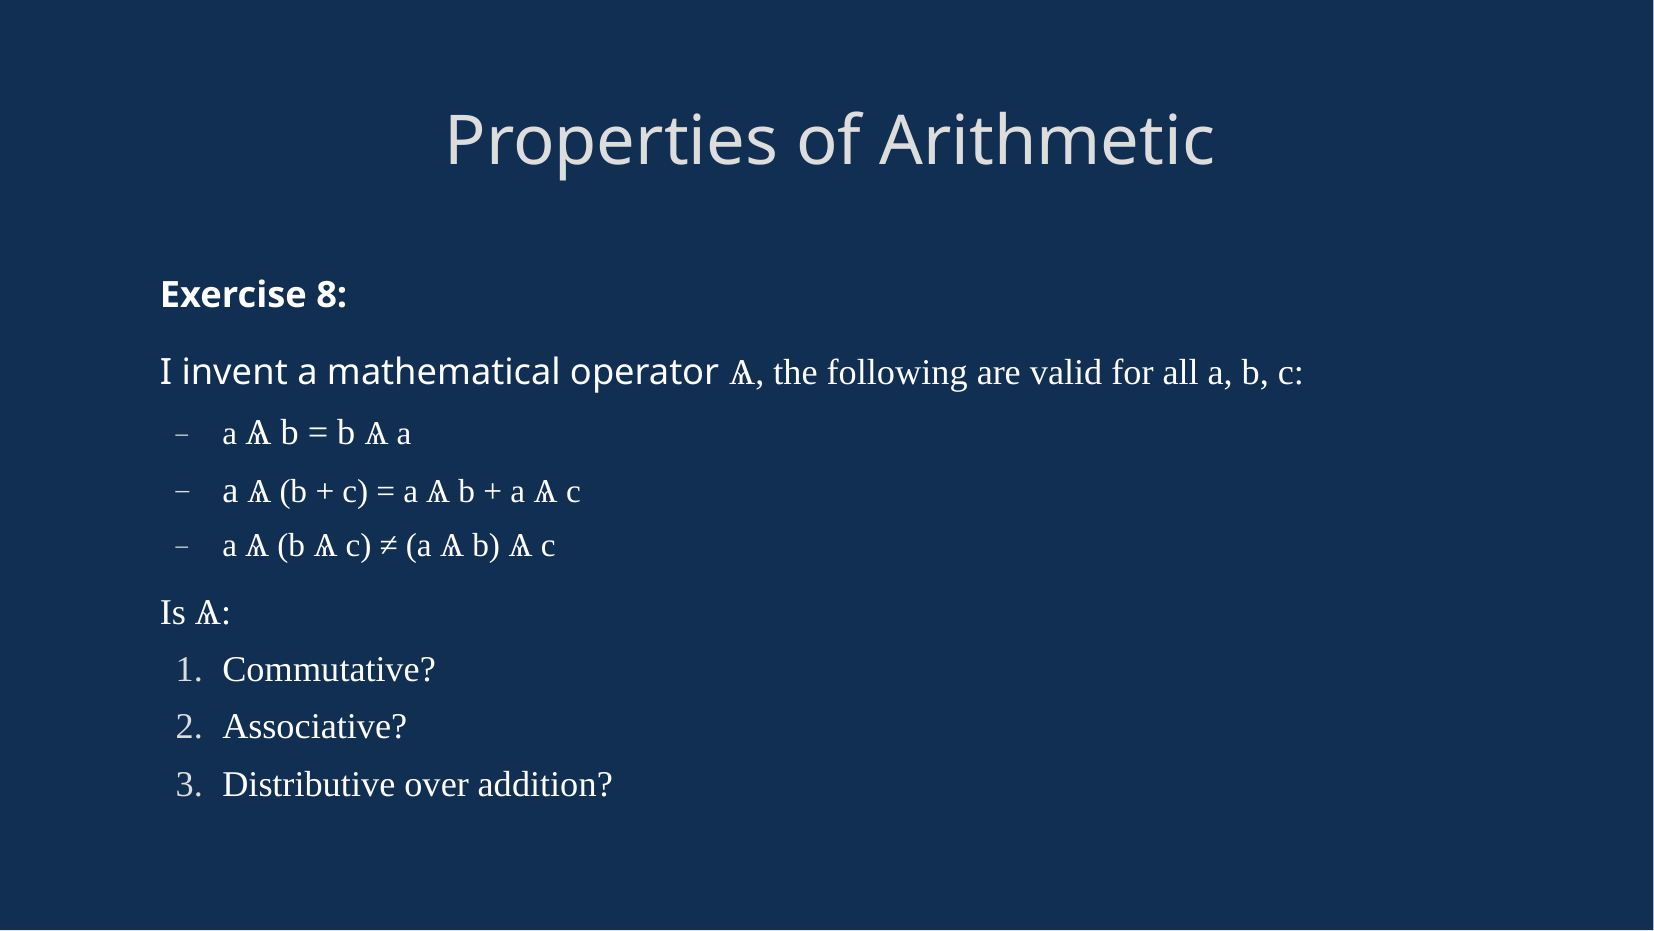

# Properties of Arithmetic
Exercise 8:
I invent a mathematical operator Ѧ, the following are valid for all a, b, c:
a Ѧ b = b Ѧ a
a Ѧ (b + c) = a Ѧ b + a Ѧ c
a Ѧ (b Ѧ c) ≠ (a Ѧ b) Ѧ c
Is Ѧ:
Commutative?
Associative?
Distributive over addition?